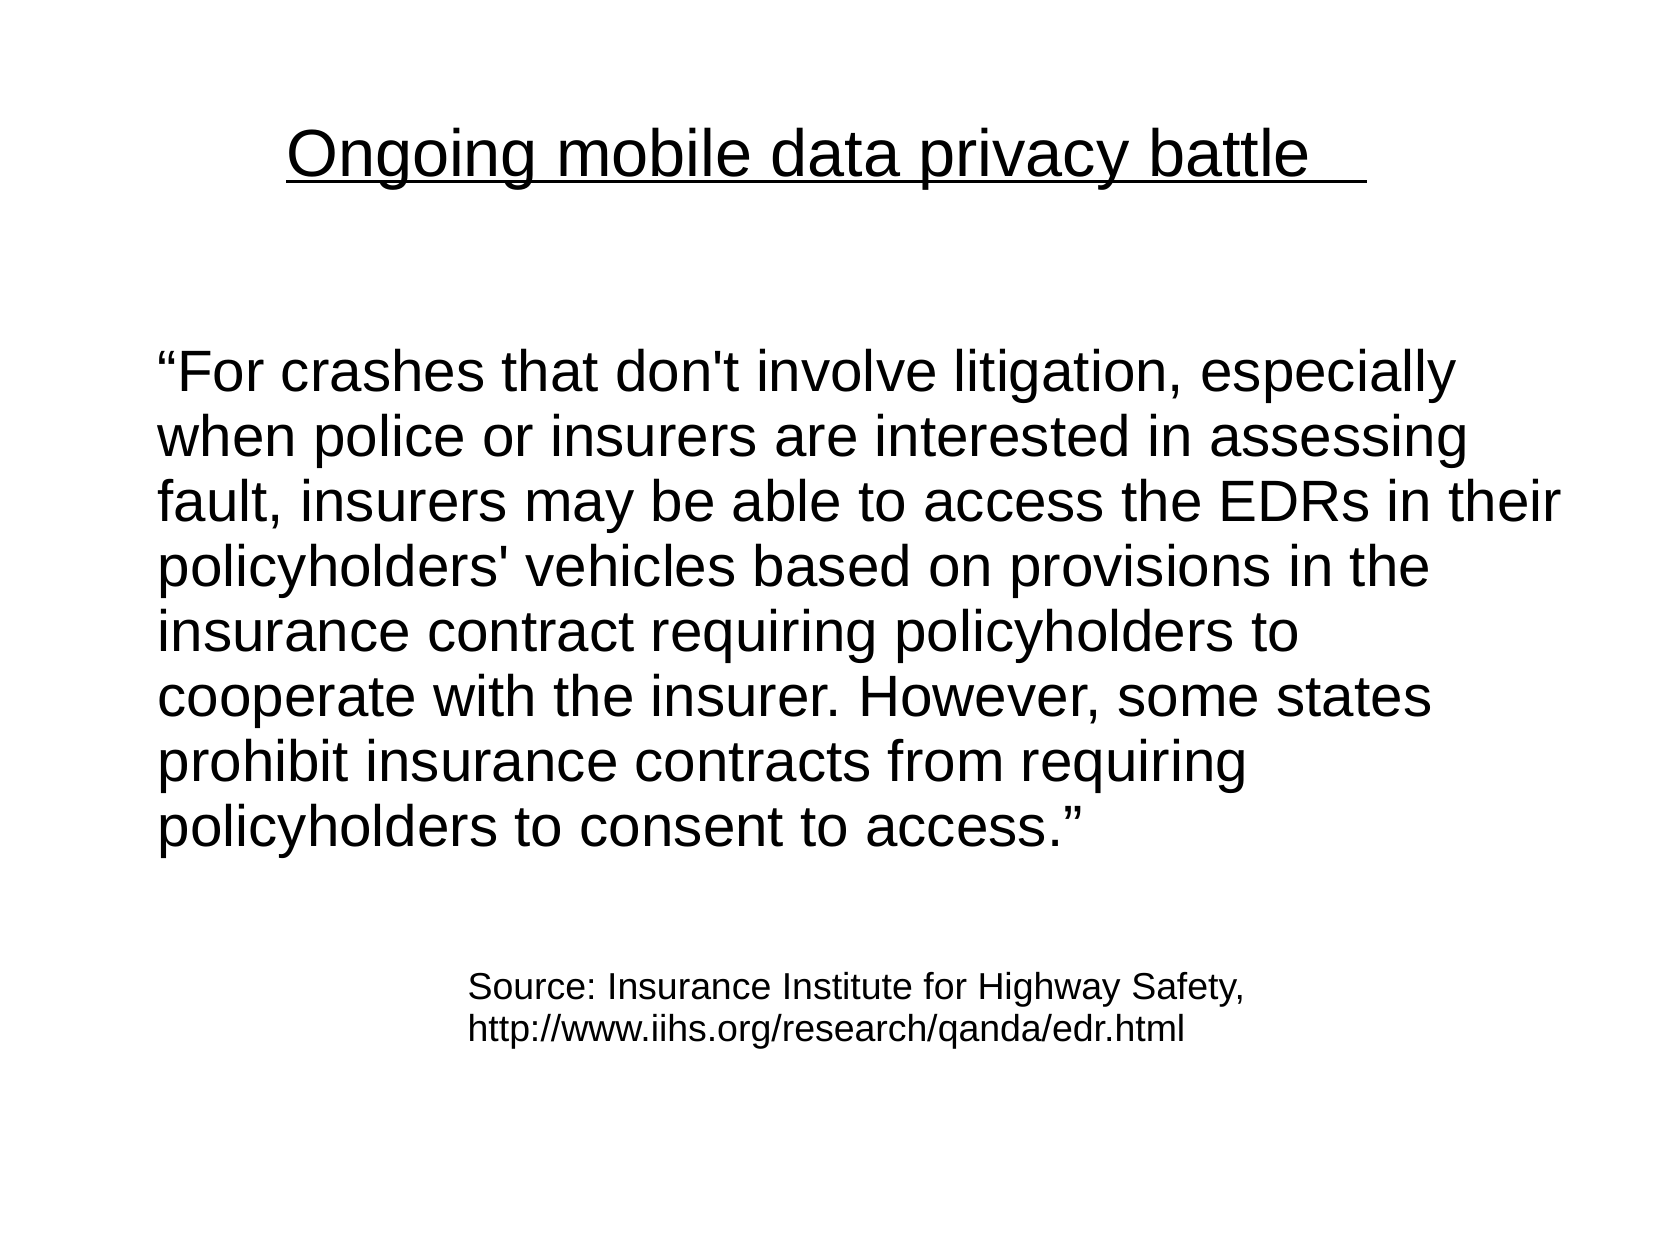

# Ongoing mobile data privacy battle
“For crashes that don't involve litigation, especially when police or insurers are interested in assessing fault, insurers may be able to access the EDRs in their policyholders' vehicles based on provisions in the insurance contract requiring policyholders to cooperate with the insurer. However, some states prohibit insurance contracts from requiring policyholders to consent to access.”
Source: Insurance Institute for Highway Safety,
http://www.iihs.org/research/qanda/edr.html